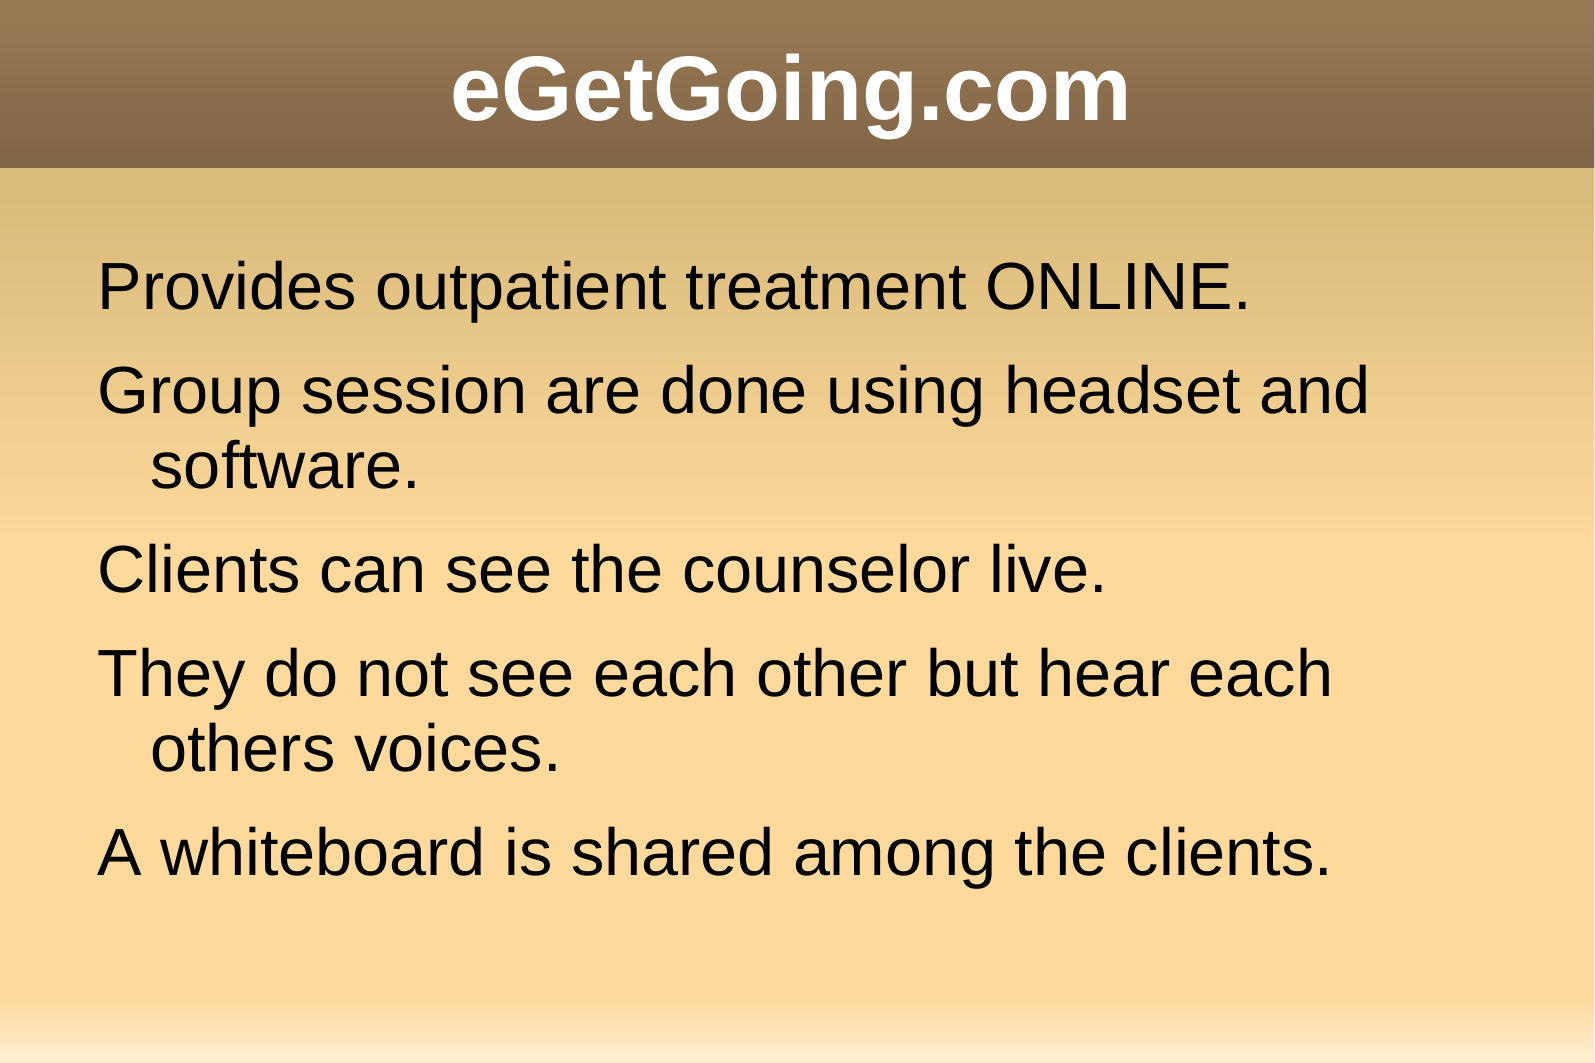

# eGetGoing.com
Provides outpatient treatment ONLINE.
Group session are done using headset and software.
Clients can see the counselor live.
They do not see each other but hear each others voices.
A whiteboard is shared among the clients.